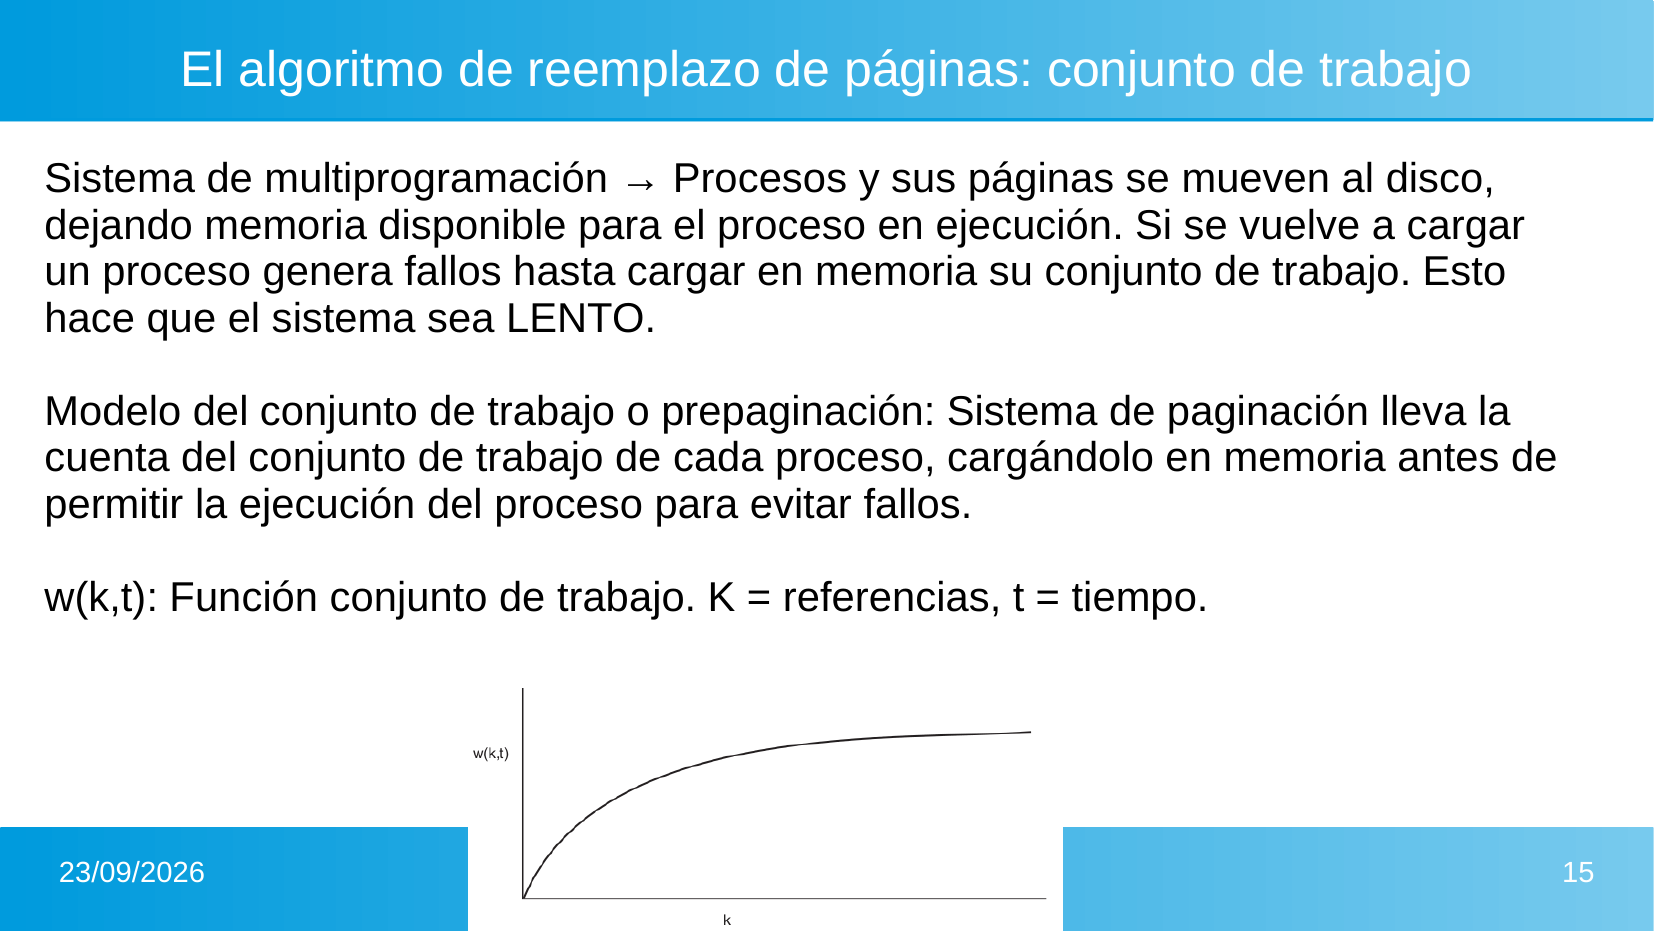

# El algoritmo de reemplazo de páginas: conjunto de trabajo
Sistema de multiprogramación → Procesos y sus páginas se mueven al disco, dejando memoria disponible para el proceso en ejecución. Si se vuelve a cargar un proceso genera fallos hasta cargar en memoria su conjunto de trabajo. Esto hace que el sistema sea LENTO.
Modelo del conjunto de trabajo o prepaginación: Sistema de paginación lleva la cuenta del conjunto de trabajo de cada proceso, cargándolo en memoria antes de permitir la ejecución del proceso para evitar fallos.
w(k,t): Función conjunto de trabajo. K = referencias, t = tiempo.
15